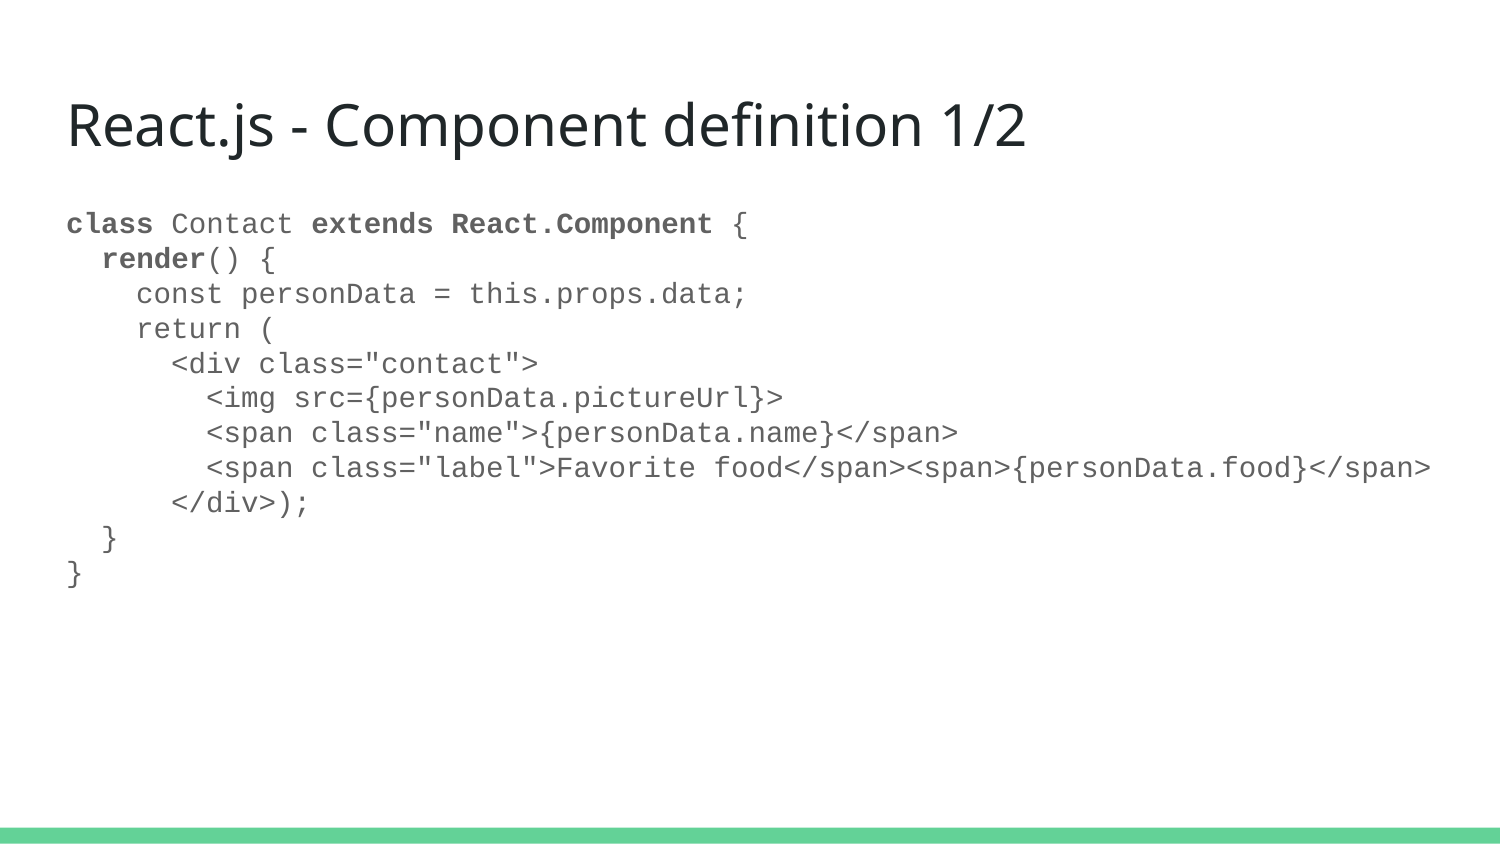

# React.js - Component definition 1/2
class Contact extends React.Component {
 render() {
 const personData = this.props.data;
 return (
 <div class="contact">
 <img src={personData.pictureUrl}>
 <span class="name">{personData.name}</span>
 <span class="label">Favorite food</span><span>{personData.food}</span>
 </div>);
 }
}